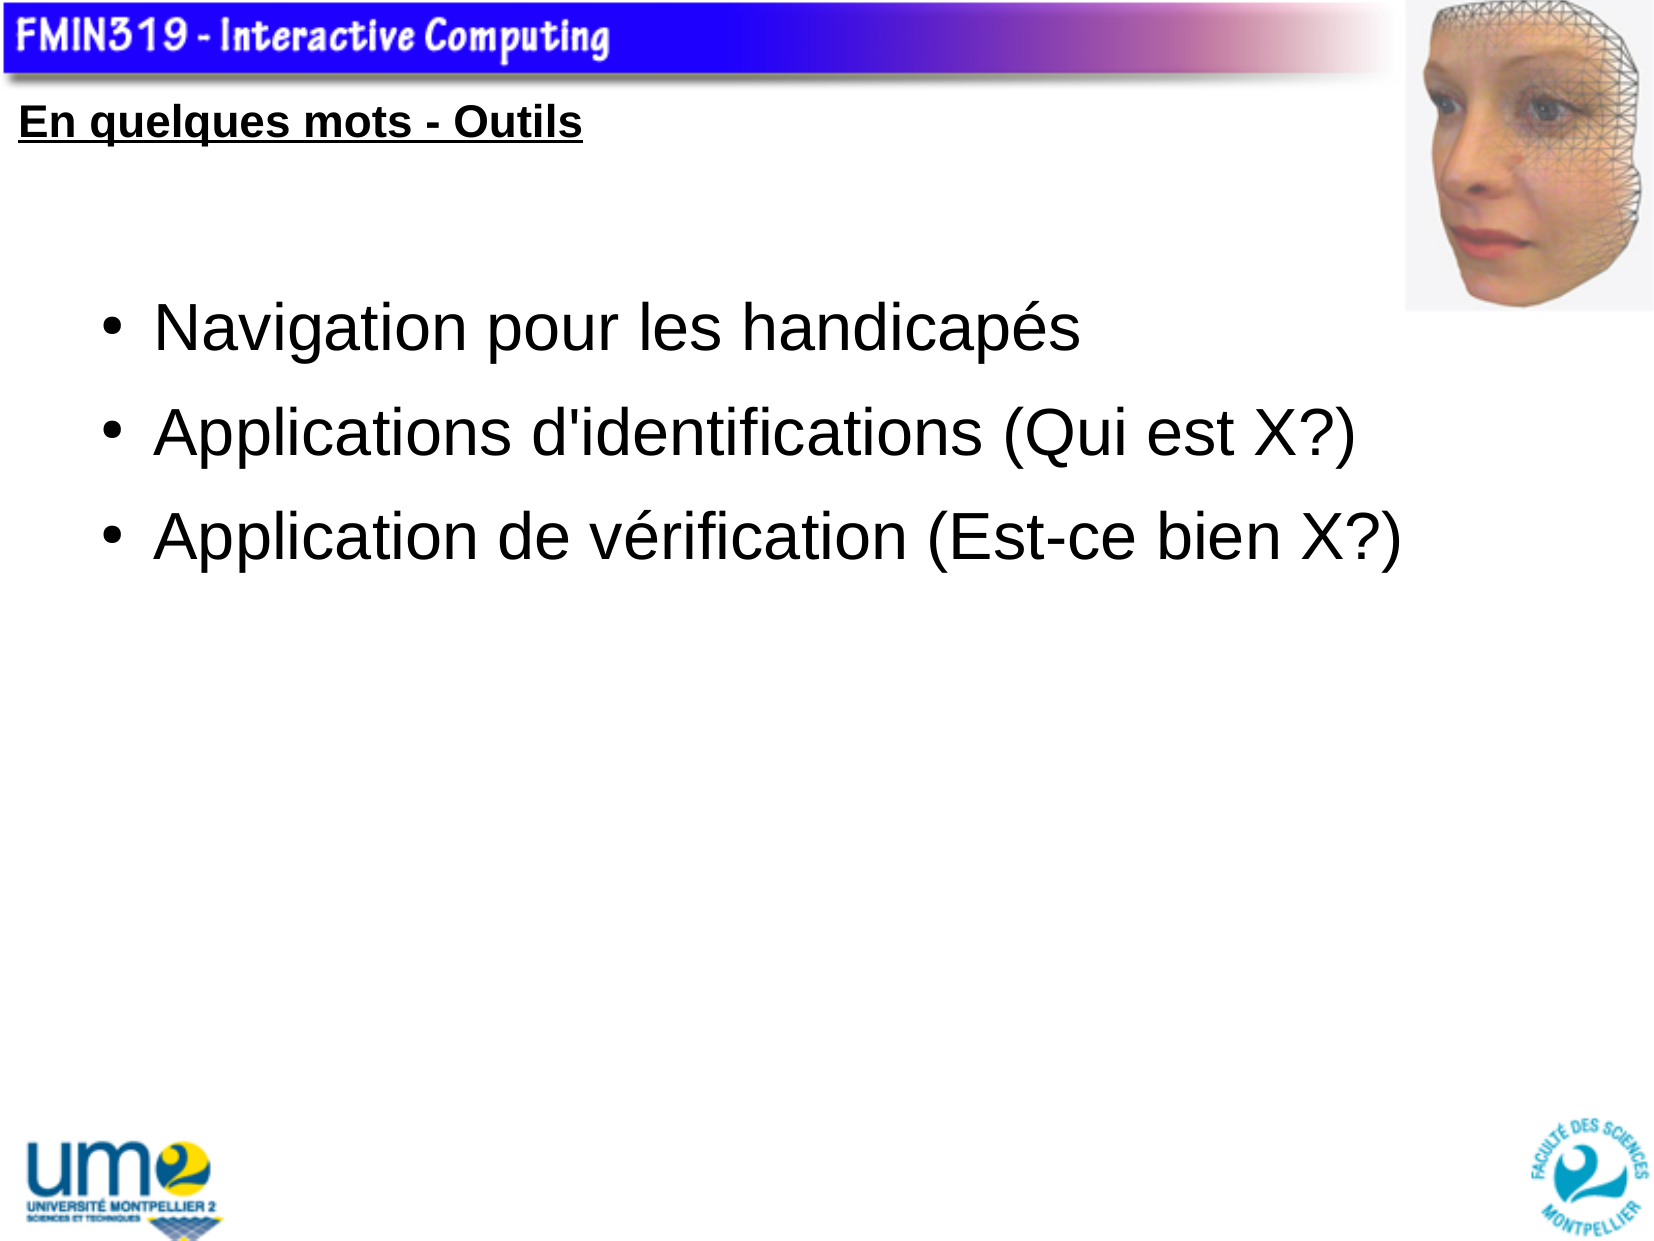

En quelques mots - Outils
# Navigation pour les handicapés
Applications d'identifications (Qui est X?)
Application de vérification (Est-ce bien X?)